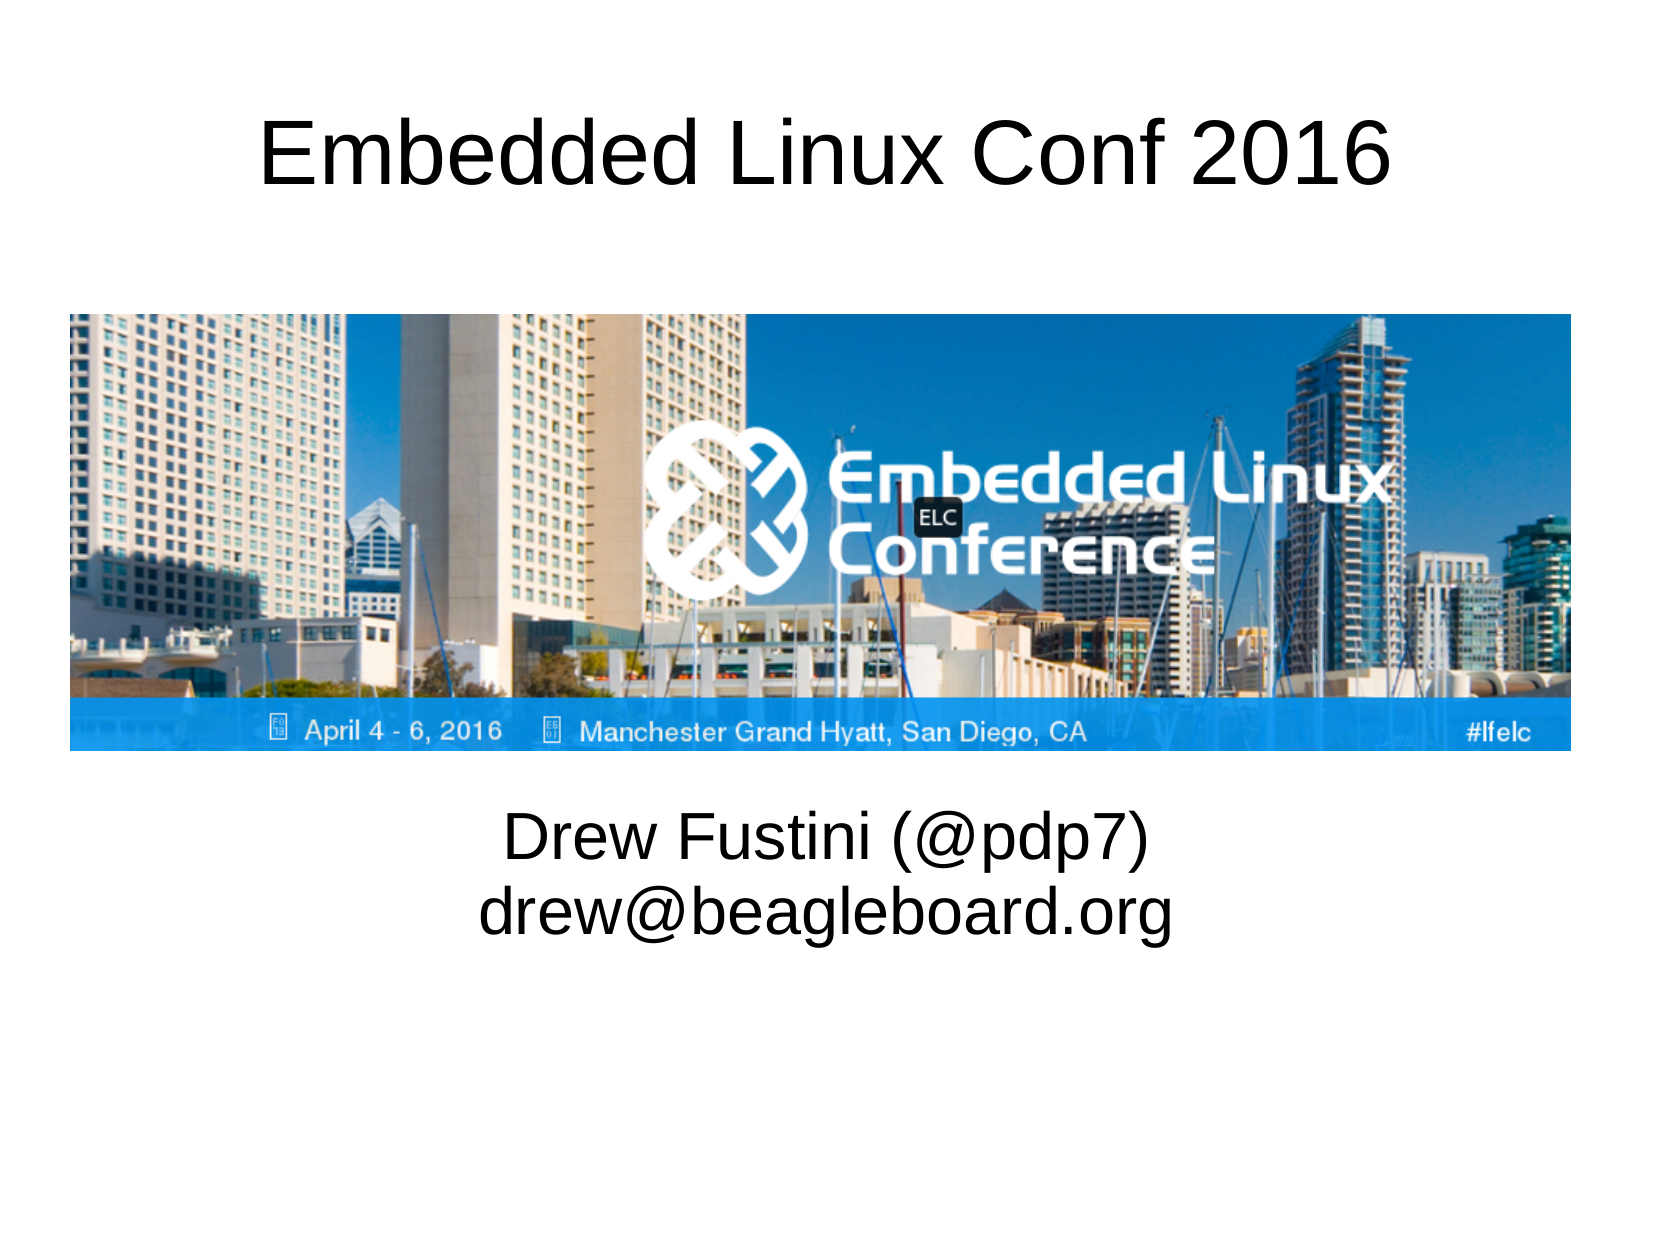

# Embedded Linux Conf 2016
Drew Fustini (@pdp7)
drew@beagleboard.org